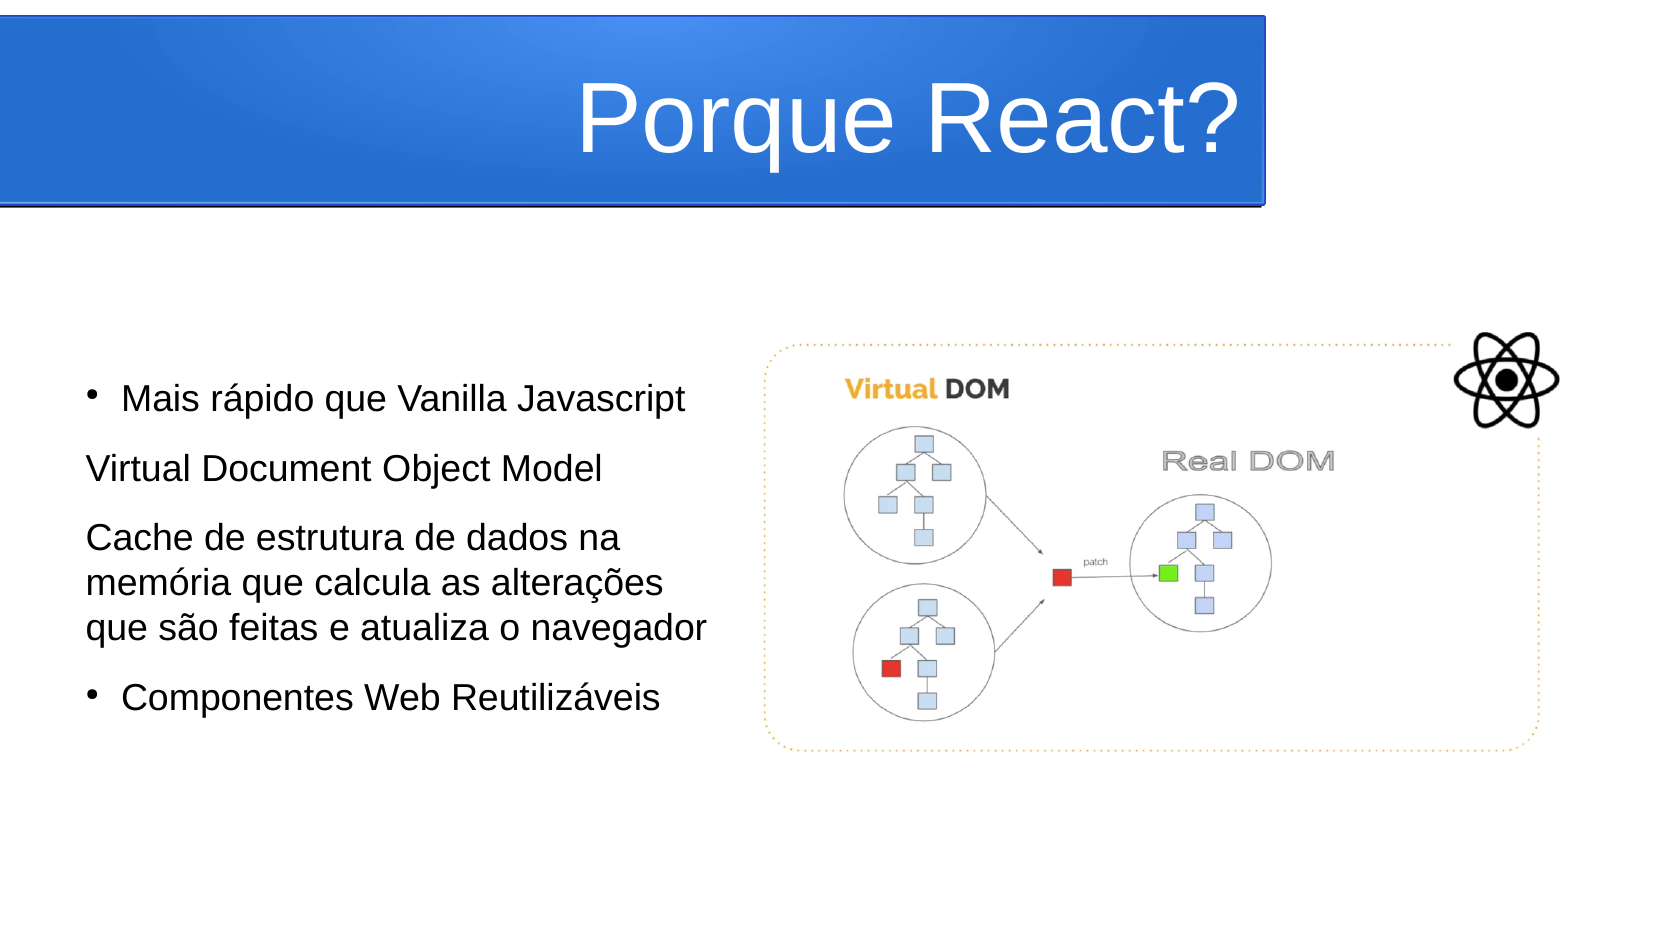

Porque React?
Mais rápido que Vanilla Javascript
Virtual Document Object Model
Cache de estrutura de dados na memória que calcula as alterações que são feitas e atualiza o navegador
Componentes Web Reutilizáveis